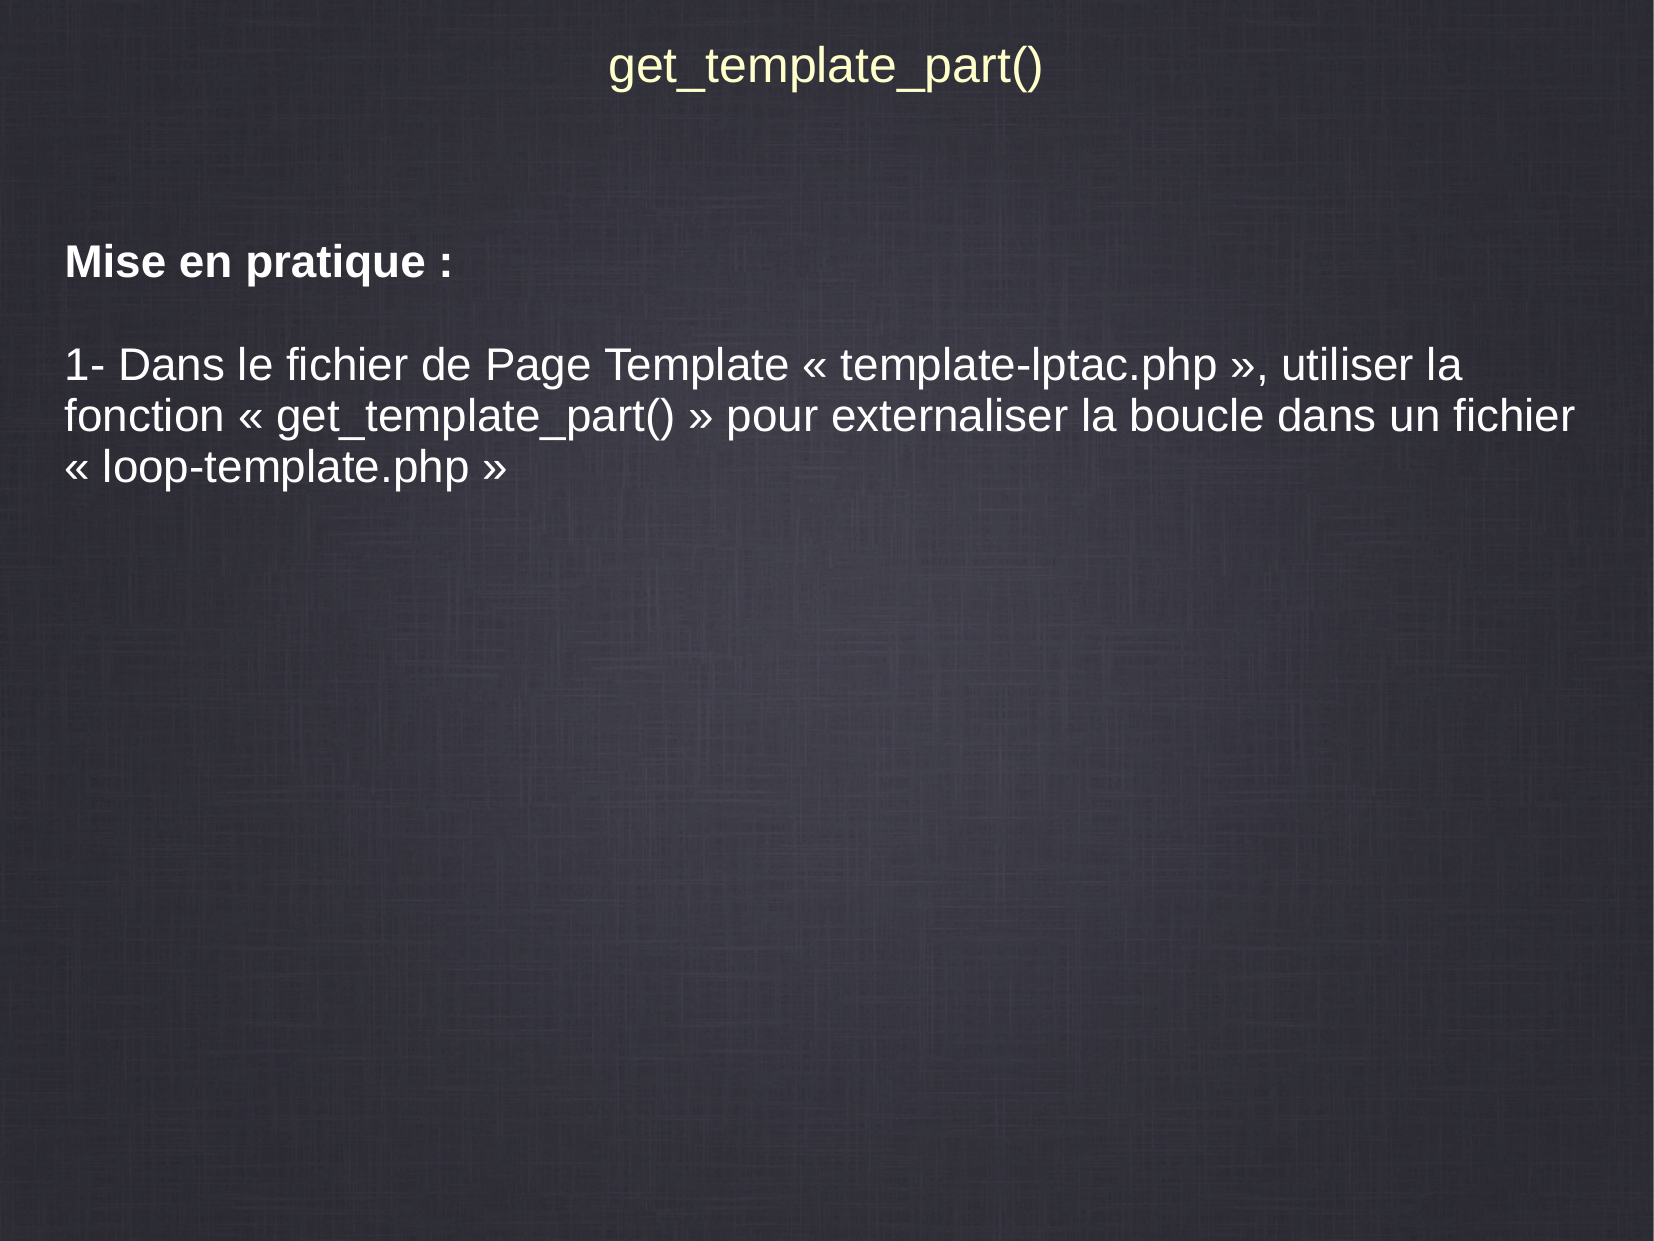

get_template_part()
Mise en pratique :
1- Dans le fichier de Page Template « template-lptac.php », utiliser la fonction « get_template_part() » pour externaliser la boucle dans un fichier « loop-template.php »